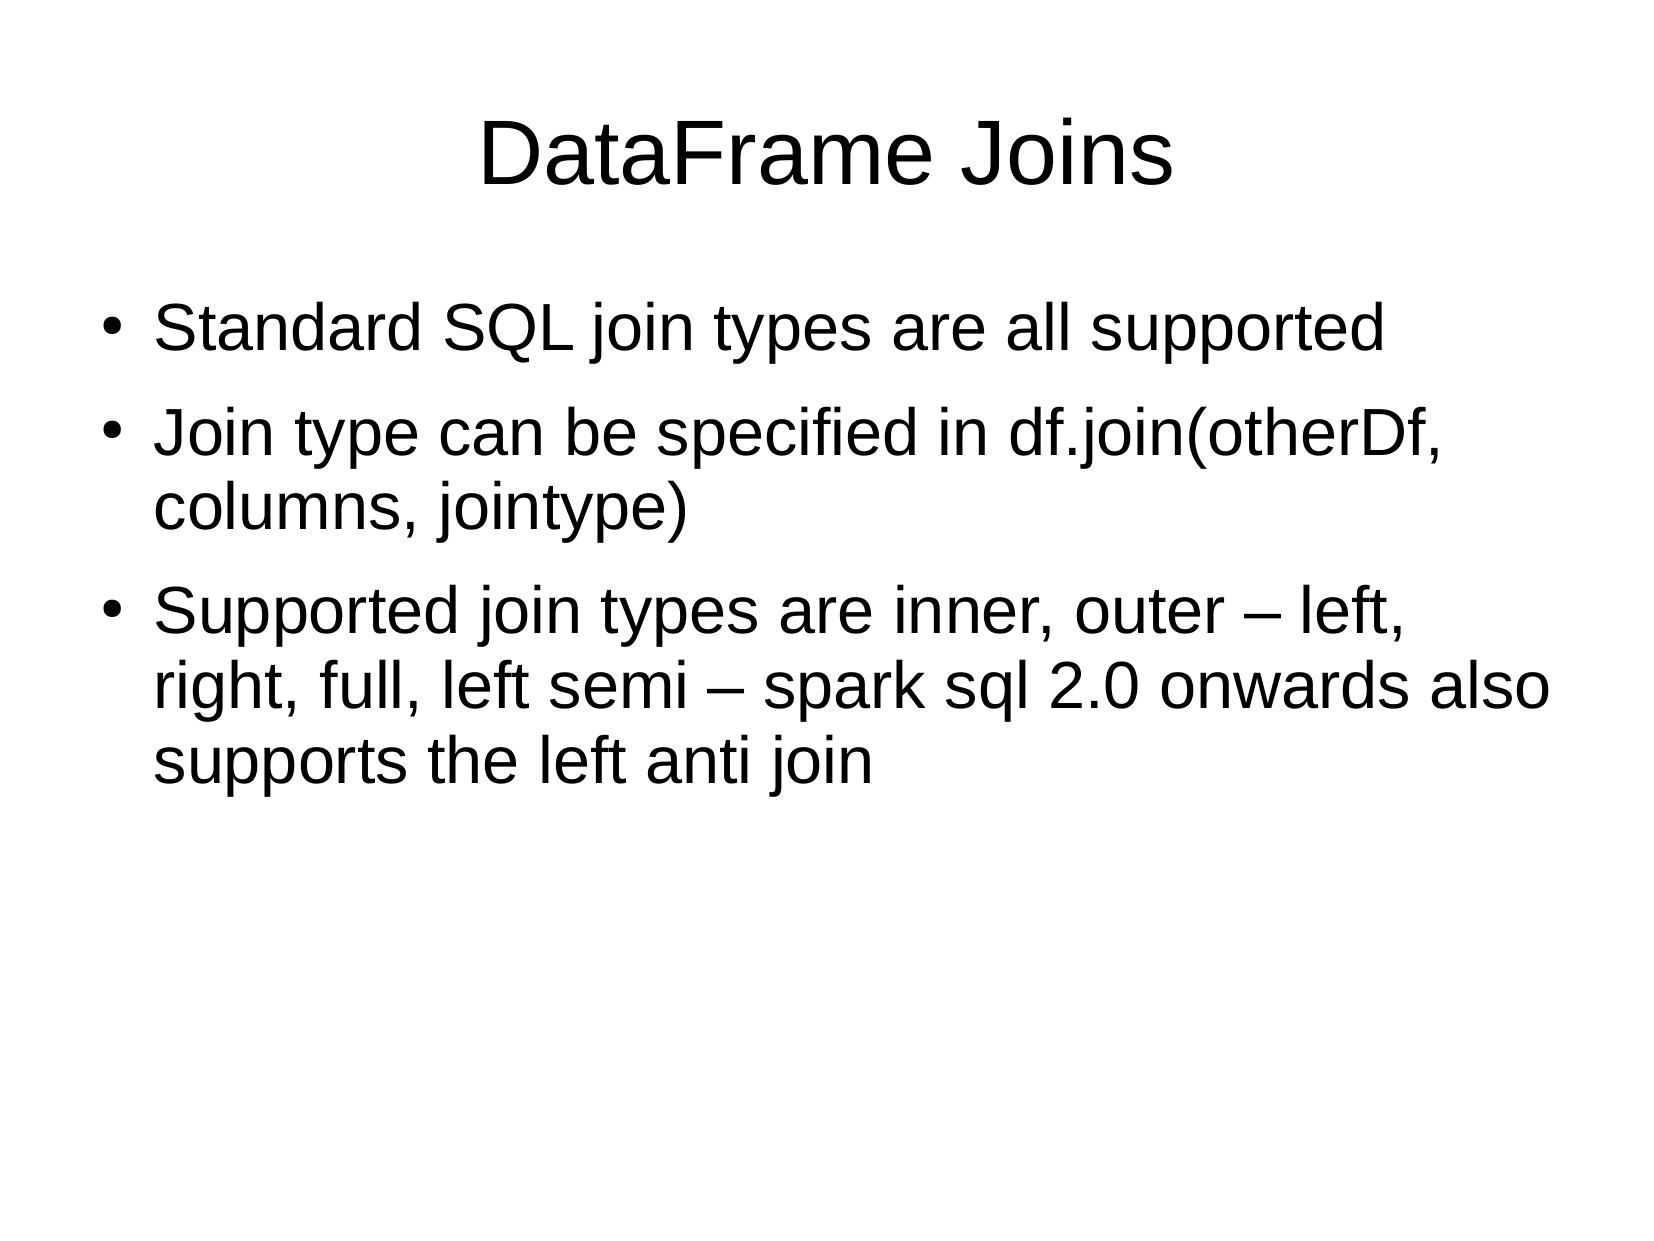

# DataFrame Joins
Standard SQL join types are all supported
Join type can be specified in df.join(otherDf, columns, jointype)
Supported join types are inner, outer – left, right, full, left semi – spark sql 2.0 onwards also supports the left anti join